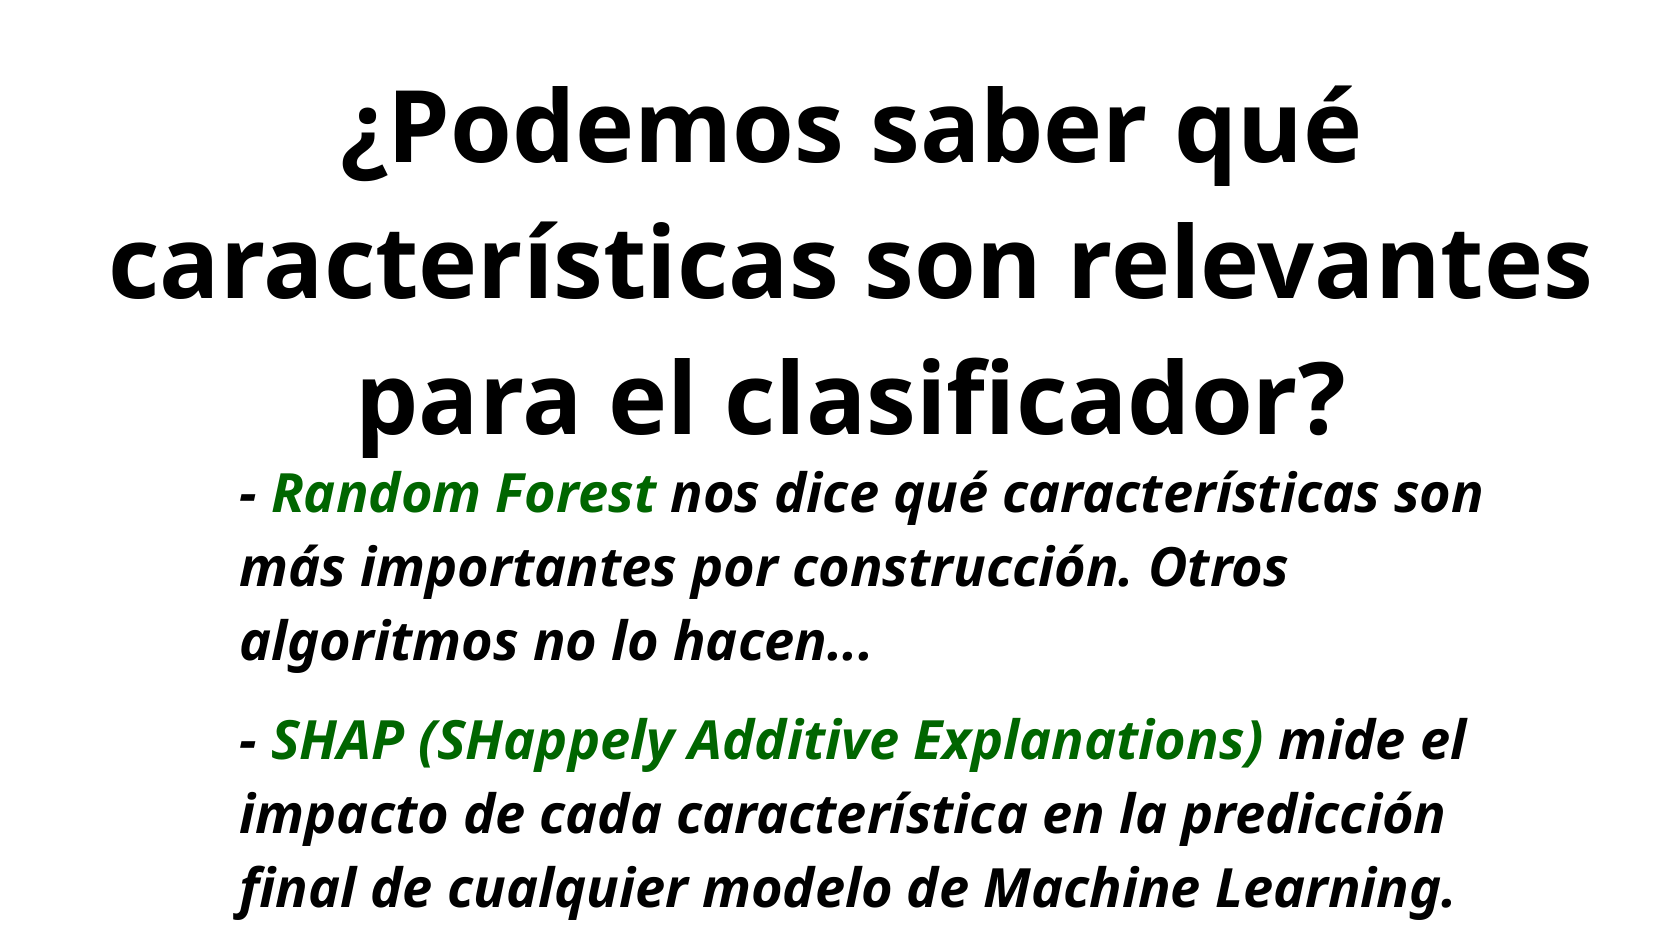

¿Podemos saber qué características son relevantes para el clasificador?
- Random Forest nos dice qué características son más importantes por construcción. Otros algoritmos no lo hacen...
- SHAP (SHappely Additive Explanations) mide el impacto de cada característica en la predicción final de cualquier modelo de Machine Learning.